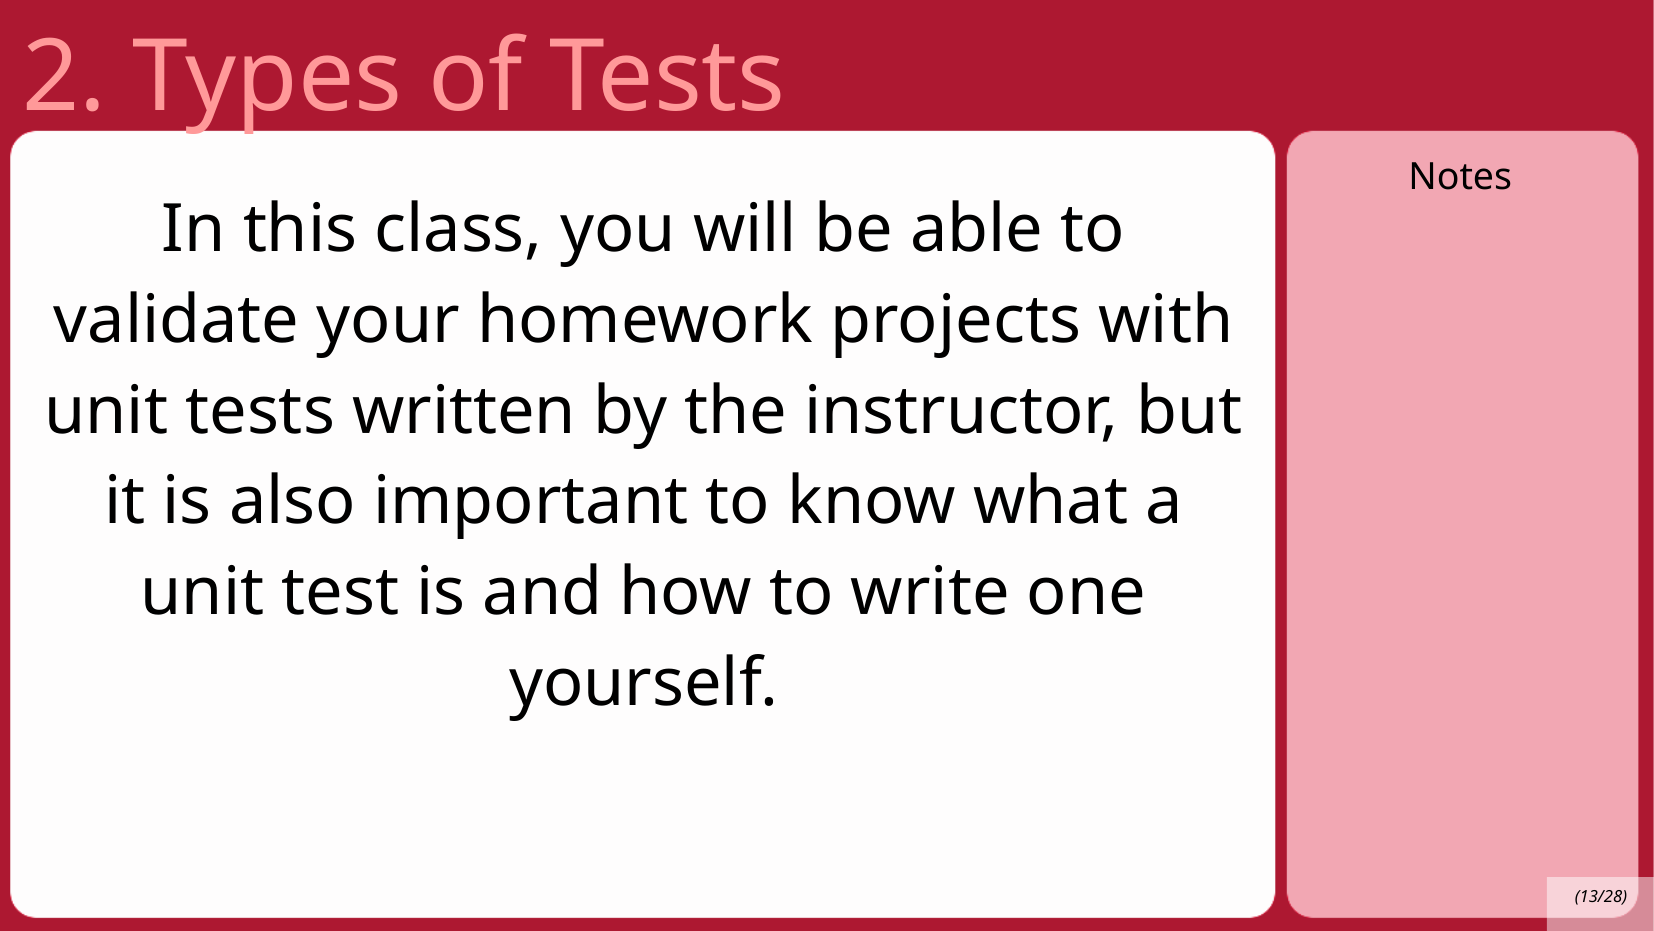

# 2. Types of Tests
Notes
In this class, you will be able to validate your homework projects with unit tests written by the instructor, but it is also important to know what a unit test is and how to write one yourself.